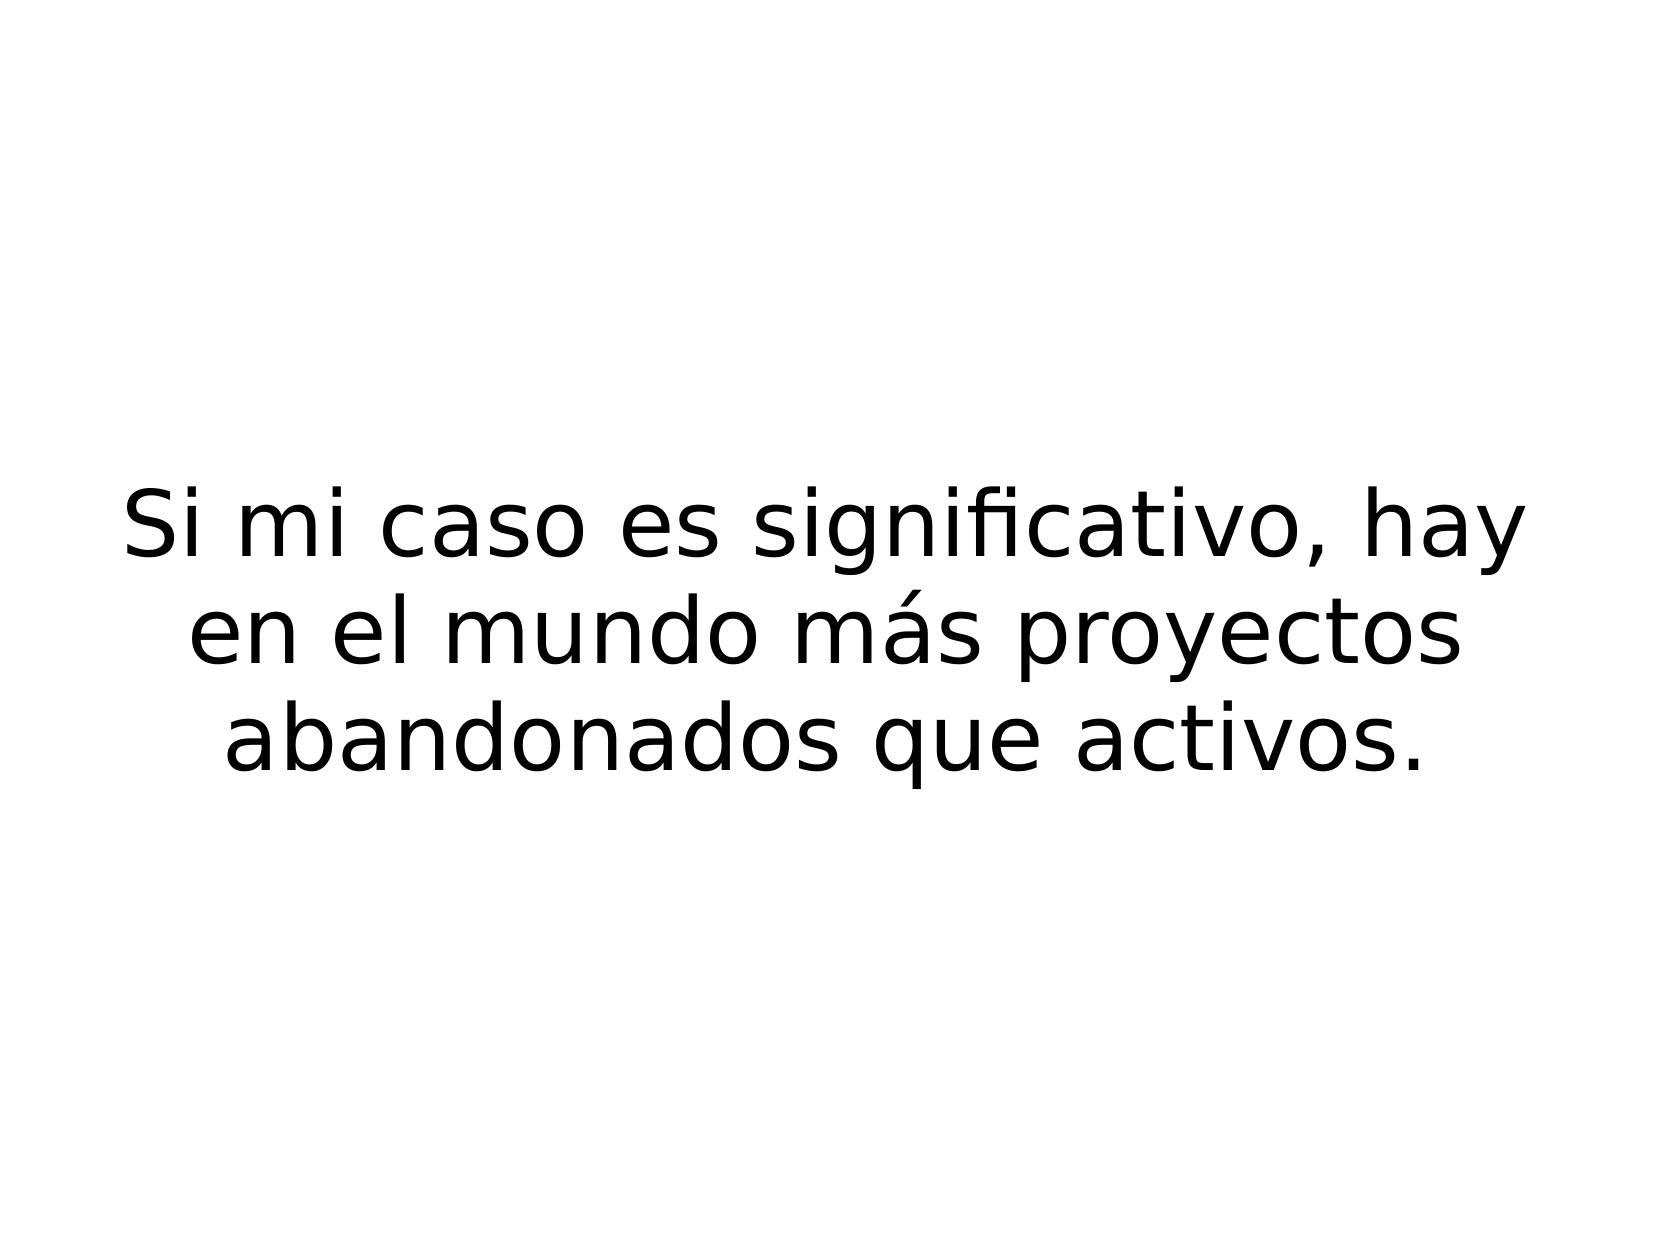

# Si mi caso es significativo, hay en el mundo más proyectos abandonados que activos.